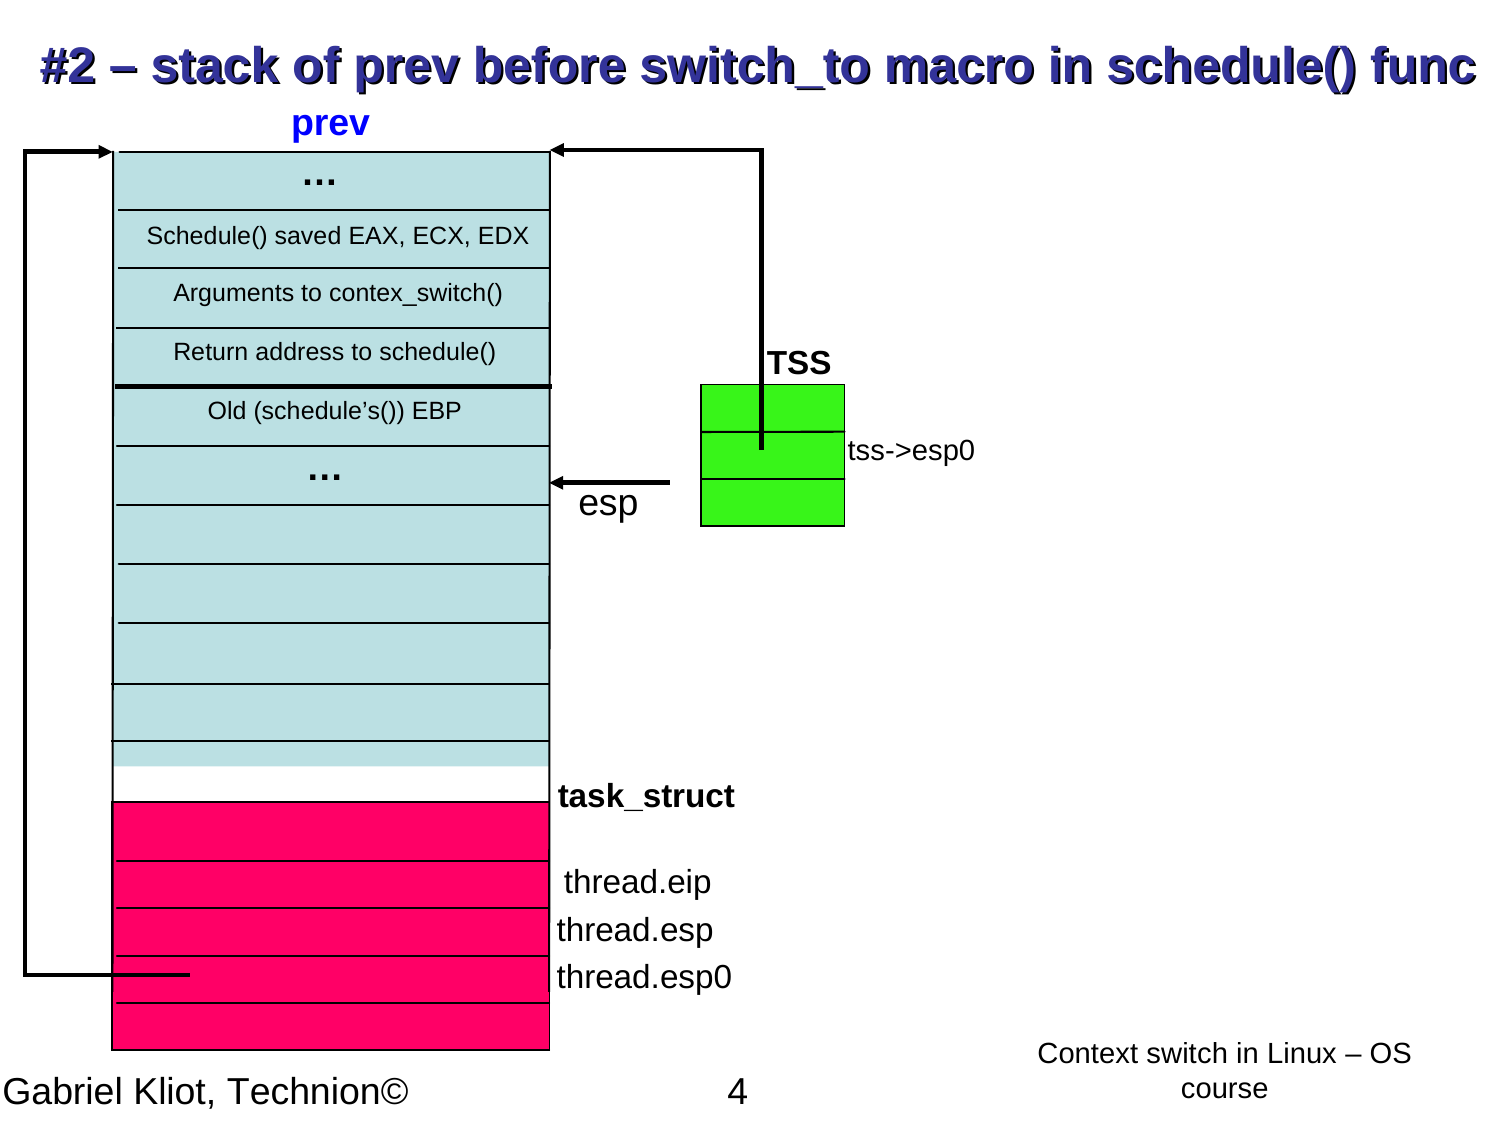

#2 – stack of prev before switch_to macro in schedule() func
prev
…
Schedule() saved EAX, ECX, EDX
Arguments to contex_switch()
Return address to schedule()
TSS
Old (schedule’s()) EBP
tss->esp0
…
esp
task_struct
thread.eip
thread.esp
thread.esp0
4